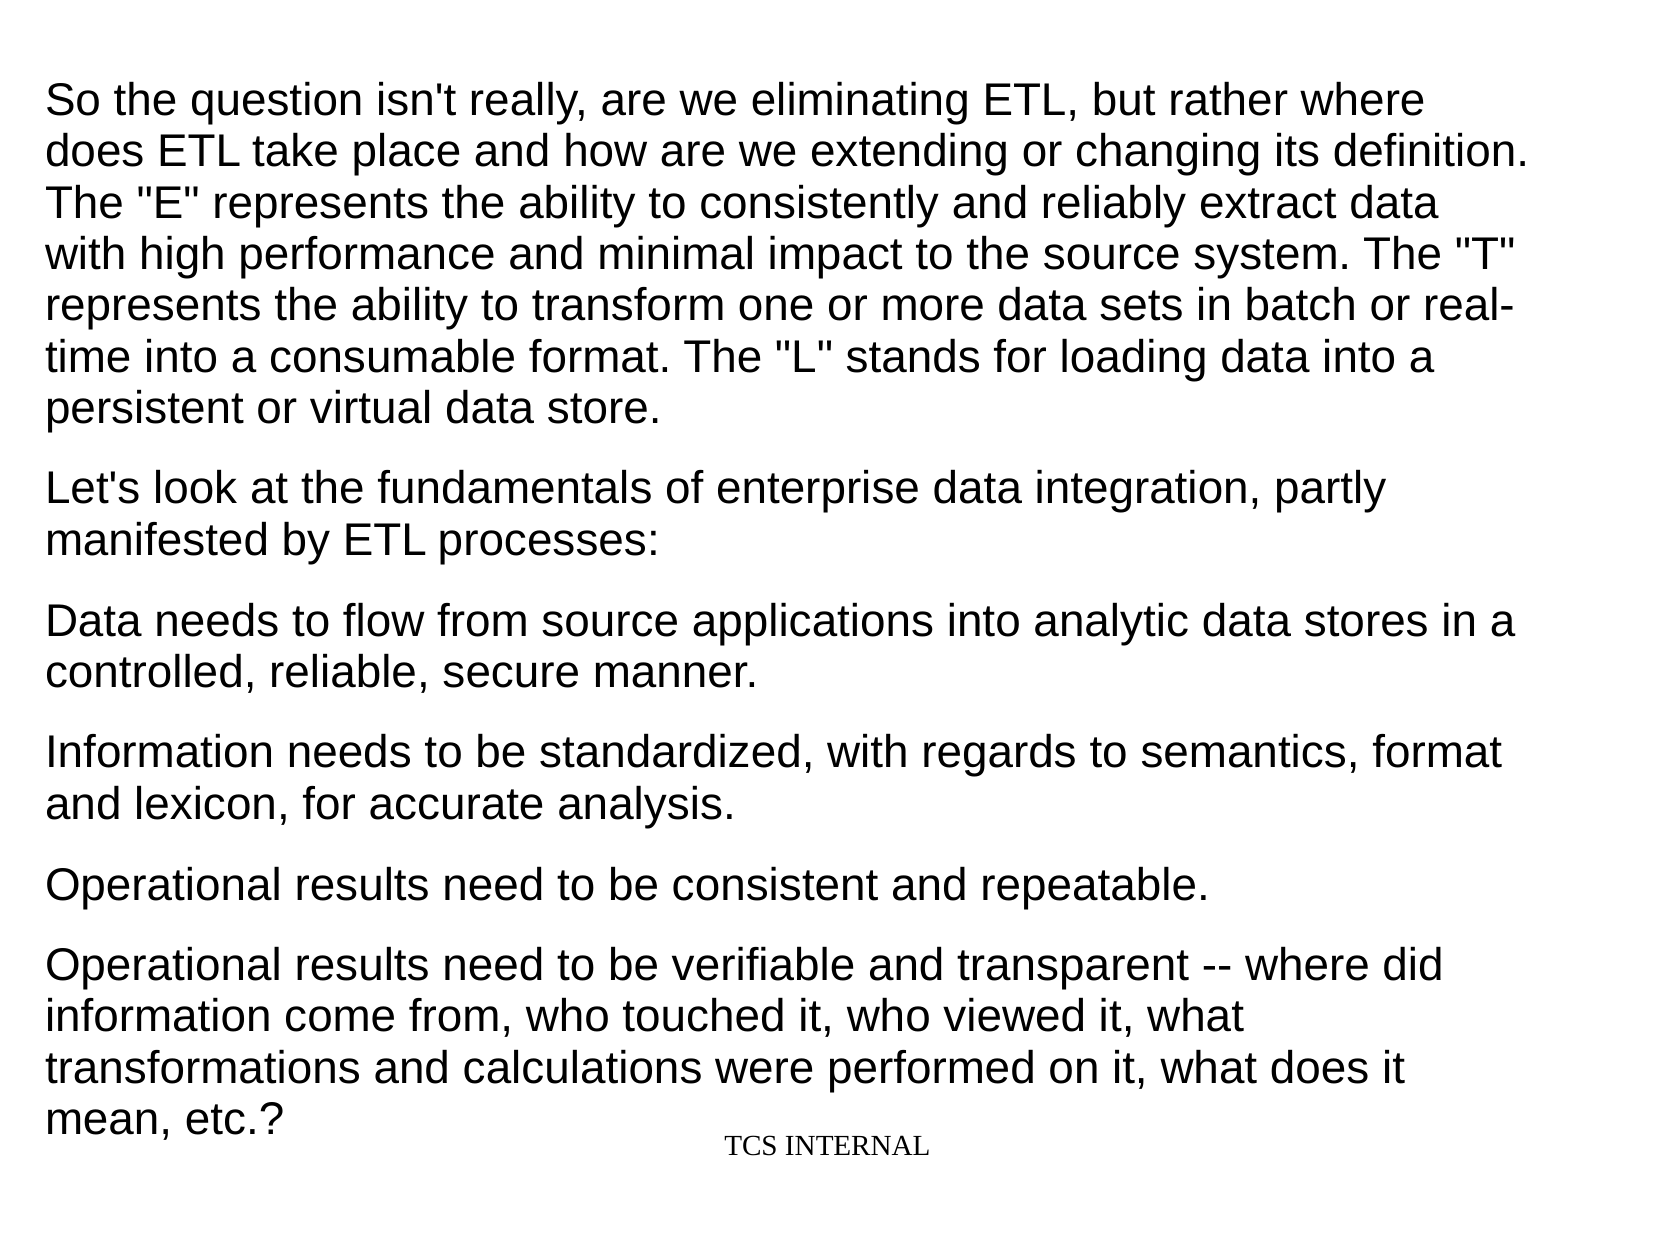

# So the question isn't really, are we eliminating ETL, but rather where does ETL take place and how are we extending or changing its definition. The "E" represents the ability to consistently and reliably extract data with high performance and minimal impact to the source system. The "T" represents the ability to transform one or more data sets in batch or real-time into a consumable format. The "L" stands for loading data into a persistent or virtual data store.
Let's look at the fundamentals of enterprise data integration, partly manifested by ETL processes:
Data needs to flow from source applications into analytic data stores in a controlled, reliable, secure manner.
Information needs to be standardized, with regards to semantics, format and lexicon, for accurate analysis.
Operational results need to be consistent and repeatable.
Operational results need to be verifiable and transparent -- where did information come from, who touched it, who viewed it, what transformations and calculations were performed on it, what does it mean, etc.?